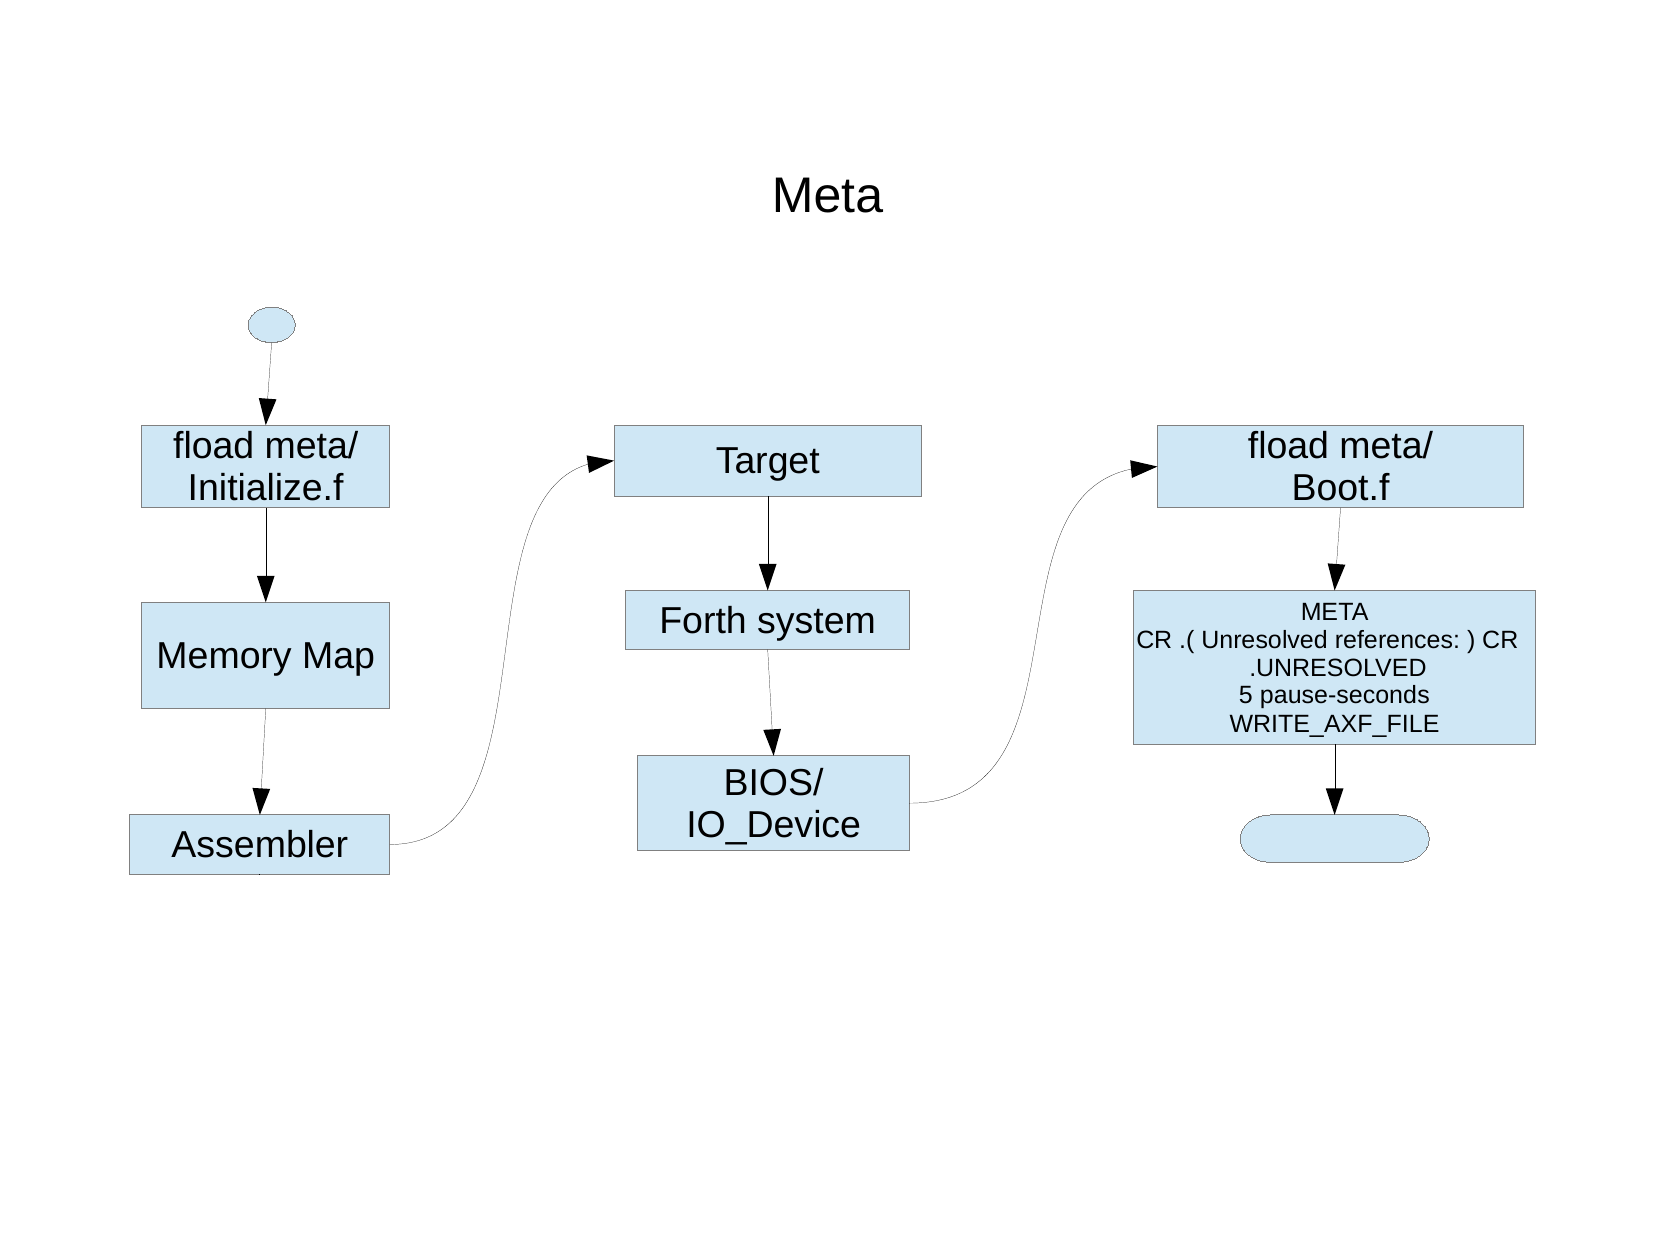

# Meta
fload meta/
Initialize.f
Target
fload meta/
Boot.f
Forth system
META
CR .( Unresolved references: ) CR
 .UNRESOLVED
5 pause-seconds
WRITE_AXF_FILE
Memory Map
BIOS/
IO_Device
Assembler